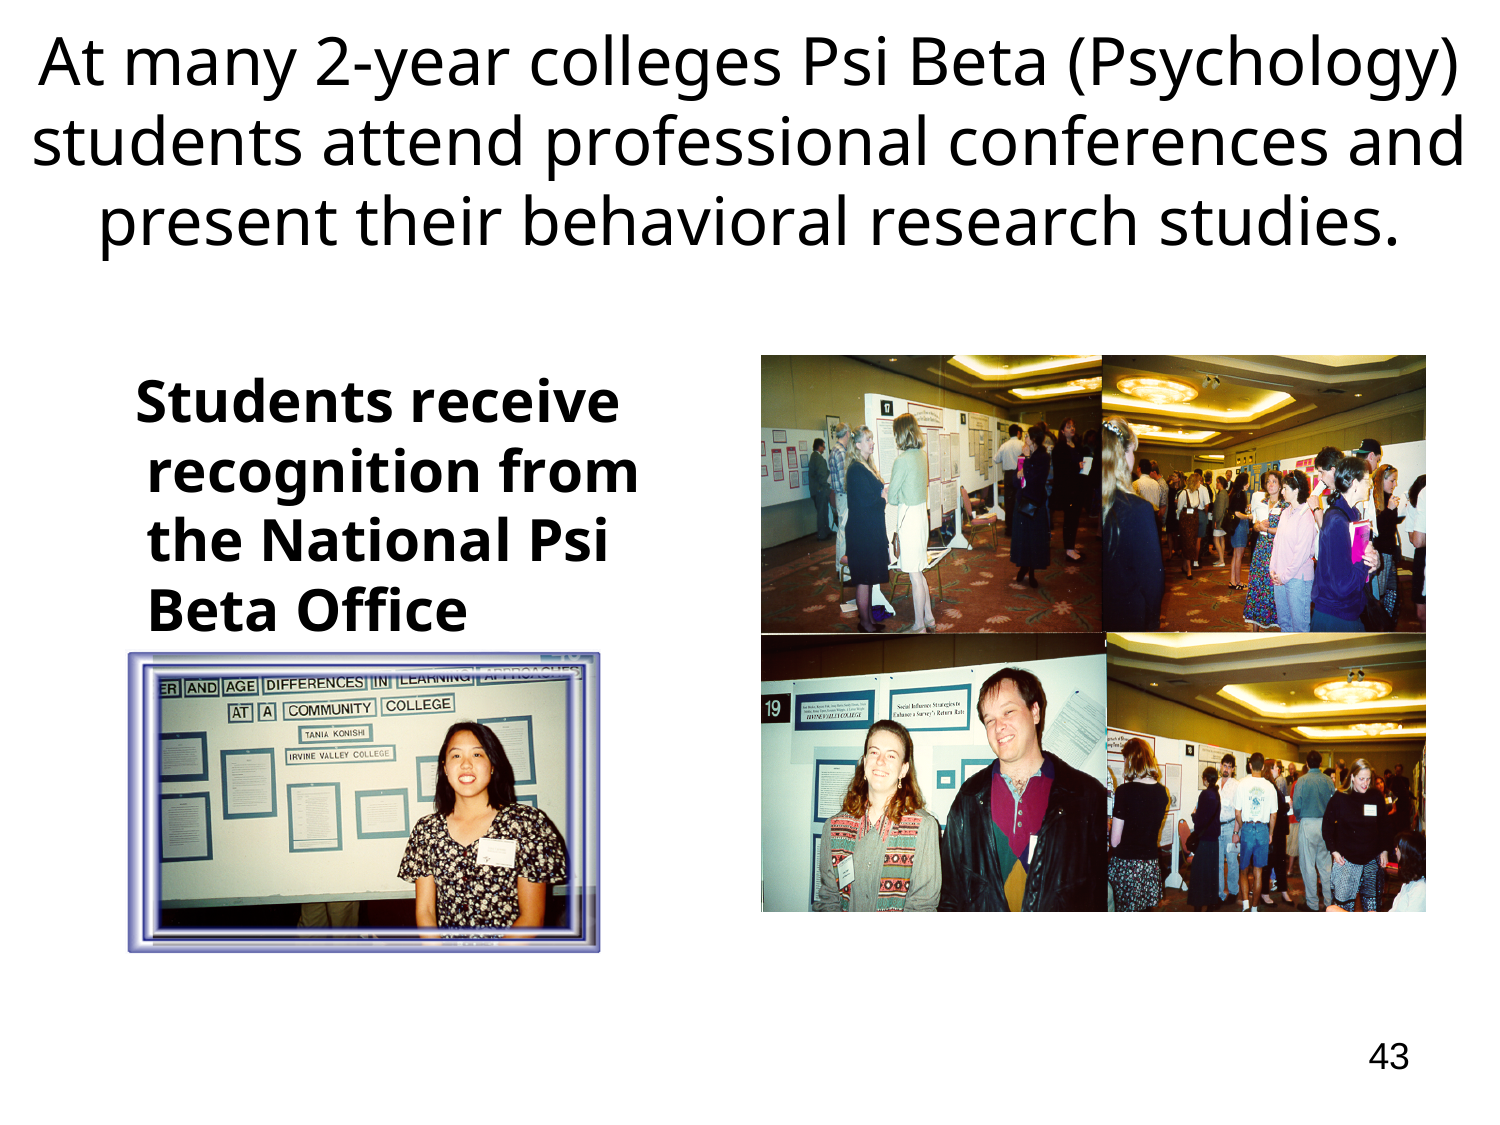

# At many 2-year colleges Psi Beta (Psychology) students attend professional conferences and present their behavioral research studies.
 Students receive recognition from the National Psi Beta Office
43